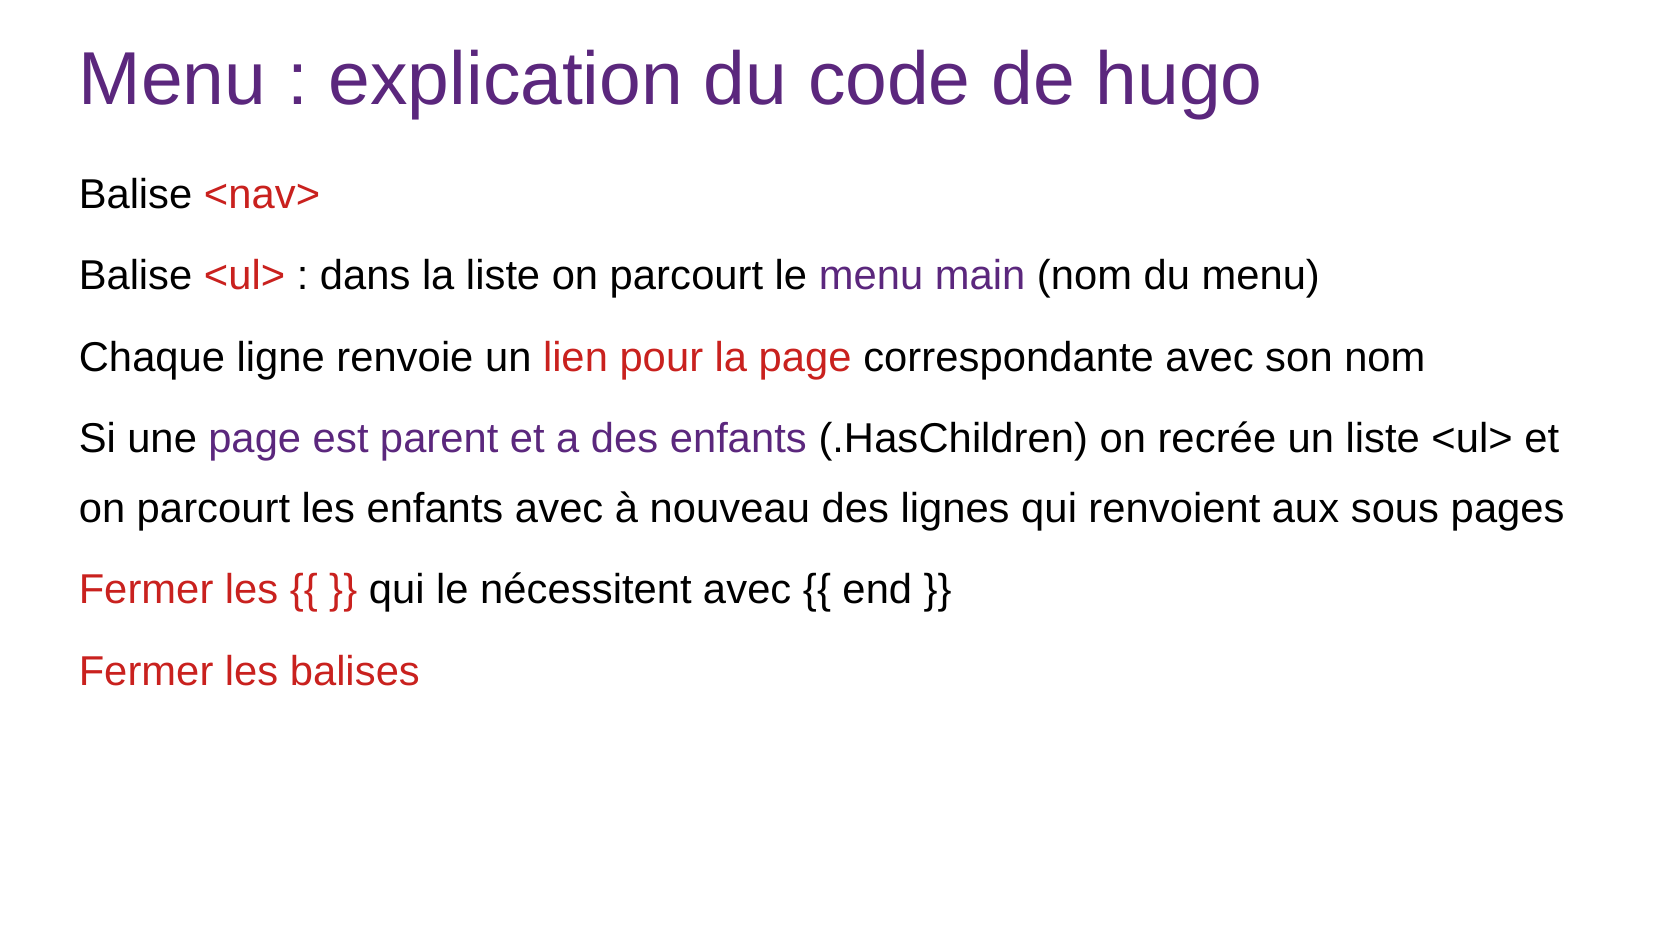

# Menu : explication du code de hugo
Balise <nav>
Balise <ul> : dans la liste on parcourt le menu main (nom du menu)
Chaque ligne renvoie un lien pour la page correspondante avec son nom
Si une page est parent et a des enfants (.HasChildren) on recrée un liste <ul> et on parcourt les enfants avec à nouveau des lignes qui renvoient aux sous pages
Fermer les {{ }} qui le nécessitent avec {{ end }}
Fermer les balises